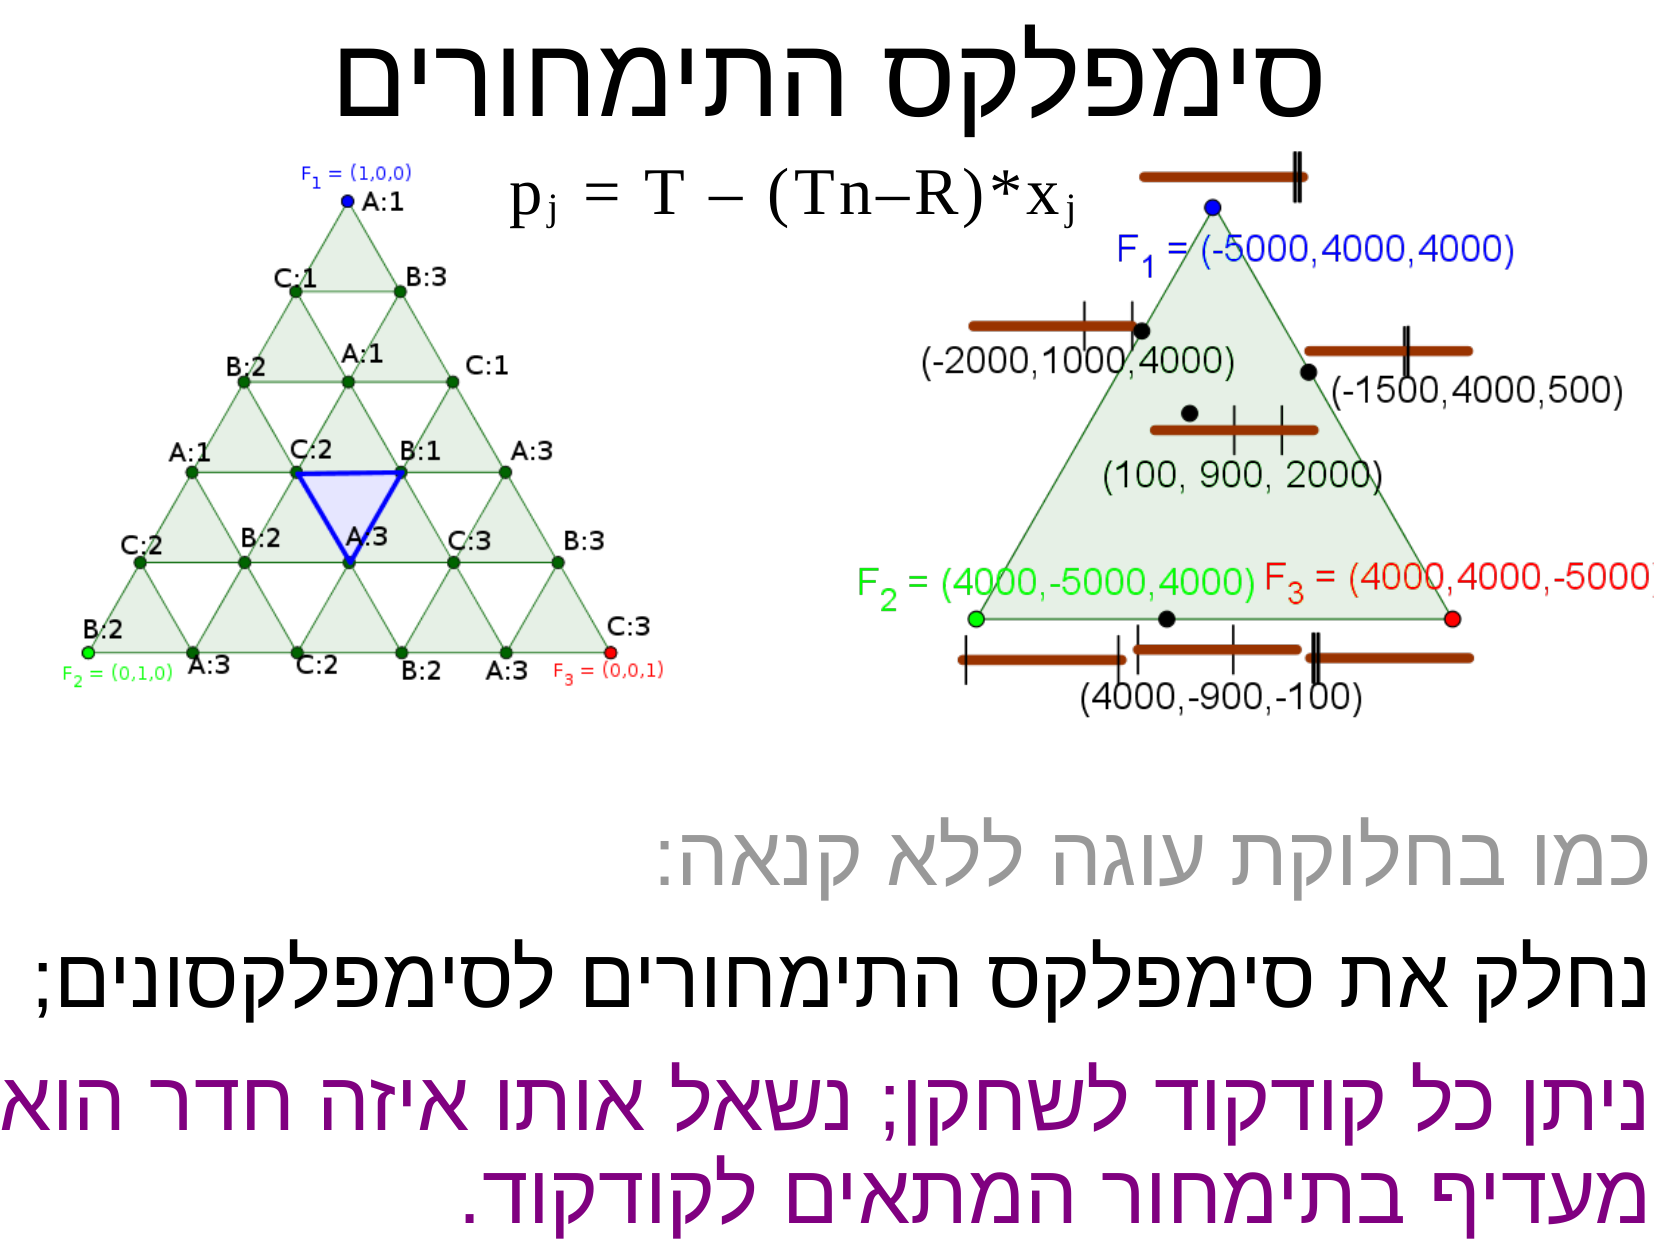

# סימפלקס התימחורים
pj = T – (Tn–R)*xj
כמו בחלוקת עוגה ללא קנאה:
נחלק את סימפלקס התימחורים לסימפלקסונים;
ניתן כל קודקוד לשחקן; נשאל אותו איזה חדר הוא מעדיף בתימחור המתאים לקודקוד.